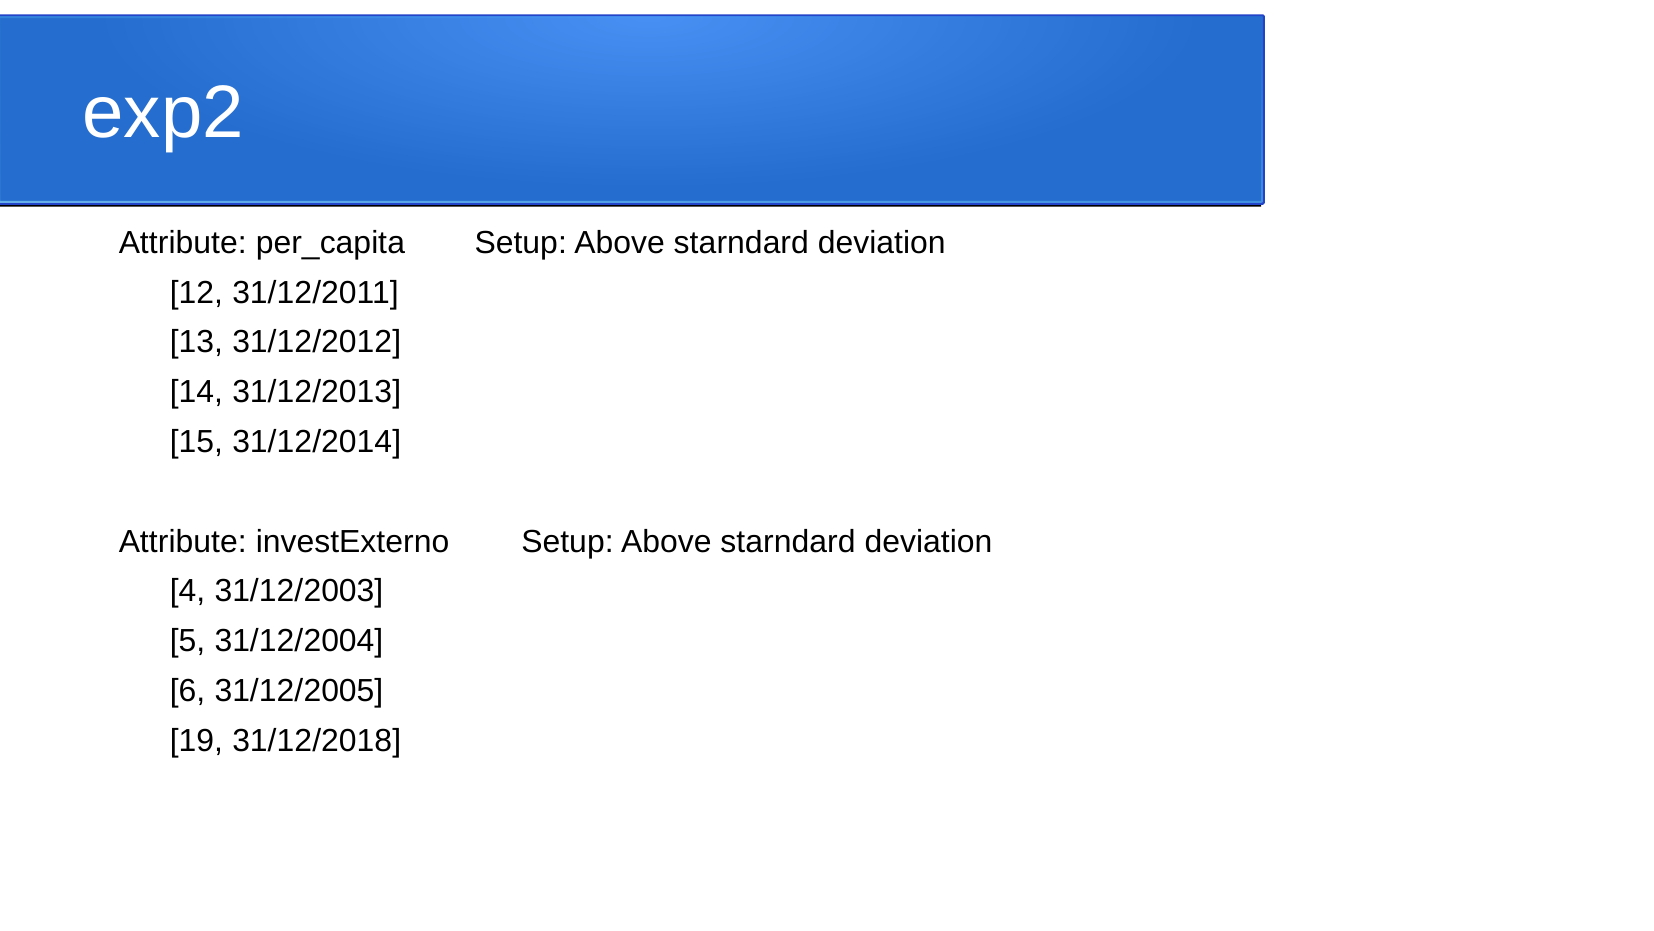

# exp2
 Attribute: per_capita 		Setup: Above starndard deviation
 	 	[12, 31/12/2011]
 	 	[13, 31/12/2012]
 	 	[14, 31/12/2013]
 	 	[15, 31/12/2014]
 Attribute: investExterno Setup: Above starndard deviation
 			 	[4, 31/12/2003]
 	 	[5, 31/12/2004]
 	[6, 31/12/2005]
 	[19, 31/12/2018]